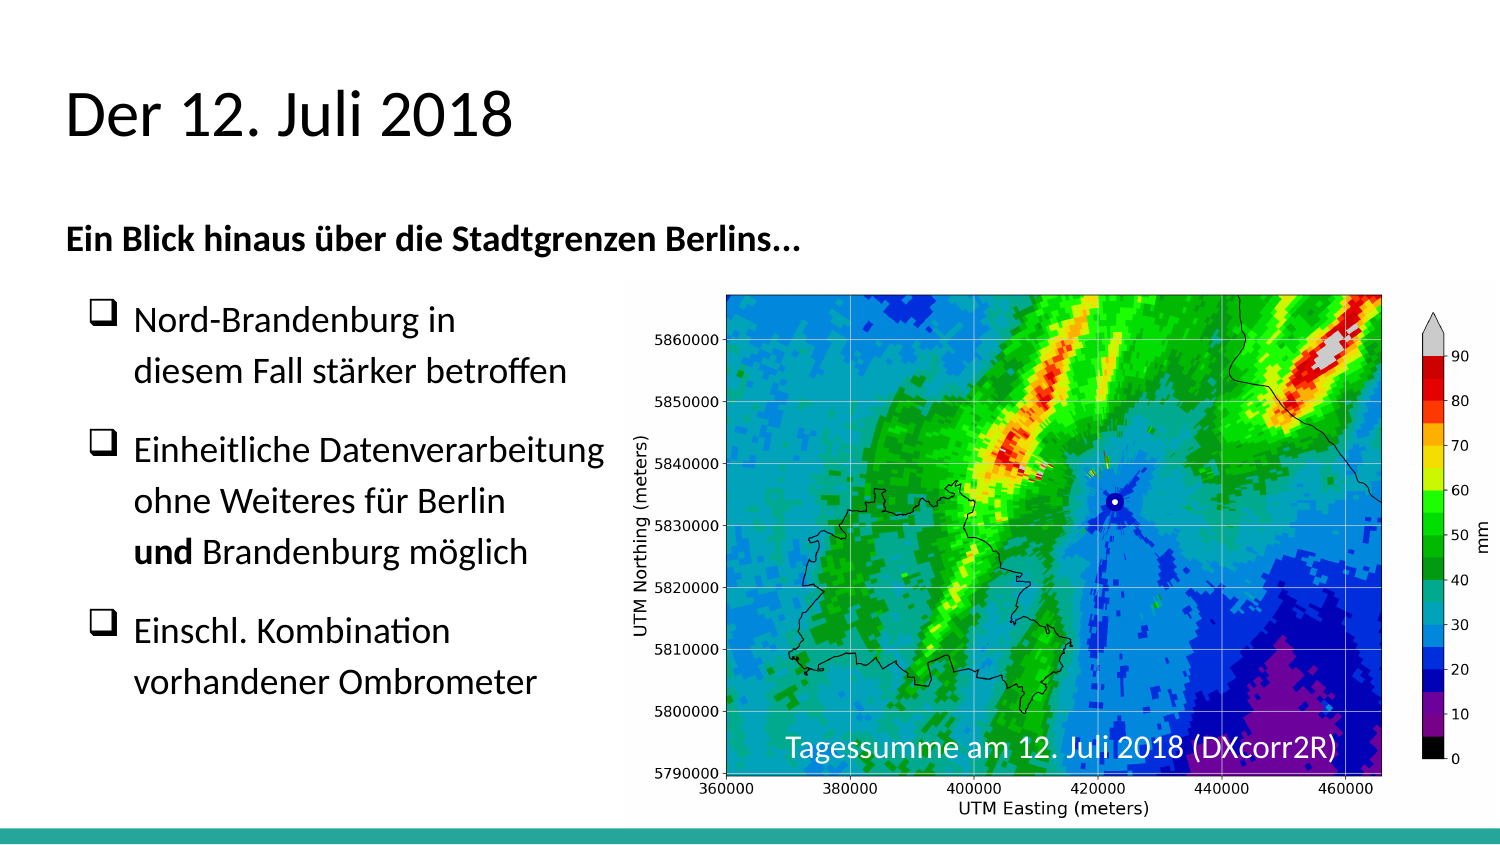

Der 12. Juli 2018
Ein Blick hinaus über die Stadtgrenzen Berlins...
Nord-Brandenburg in
diesem Fall stärker betroffen
Einheitliche Datenverarbeitung
ohne Weiteres für Berlin
und Brandenburg möglich
Einschl. Kombination
vorhandener Ombrometer
Tagessumme am 12. Juli 2018 (DXcorr2R)